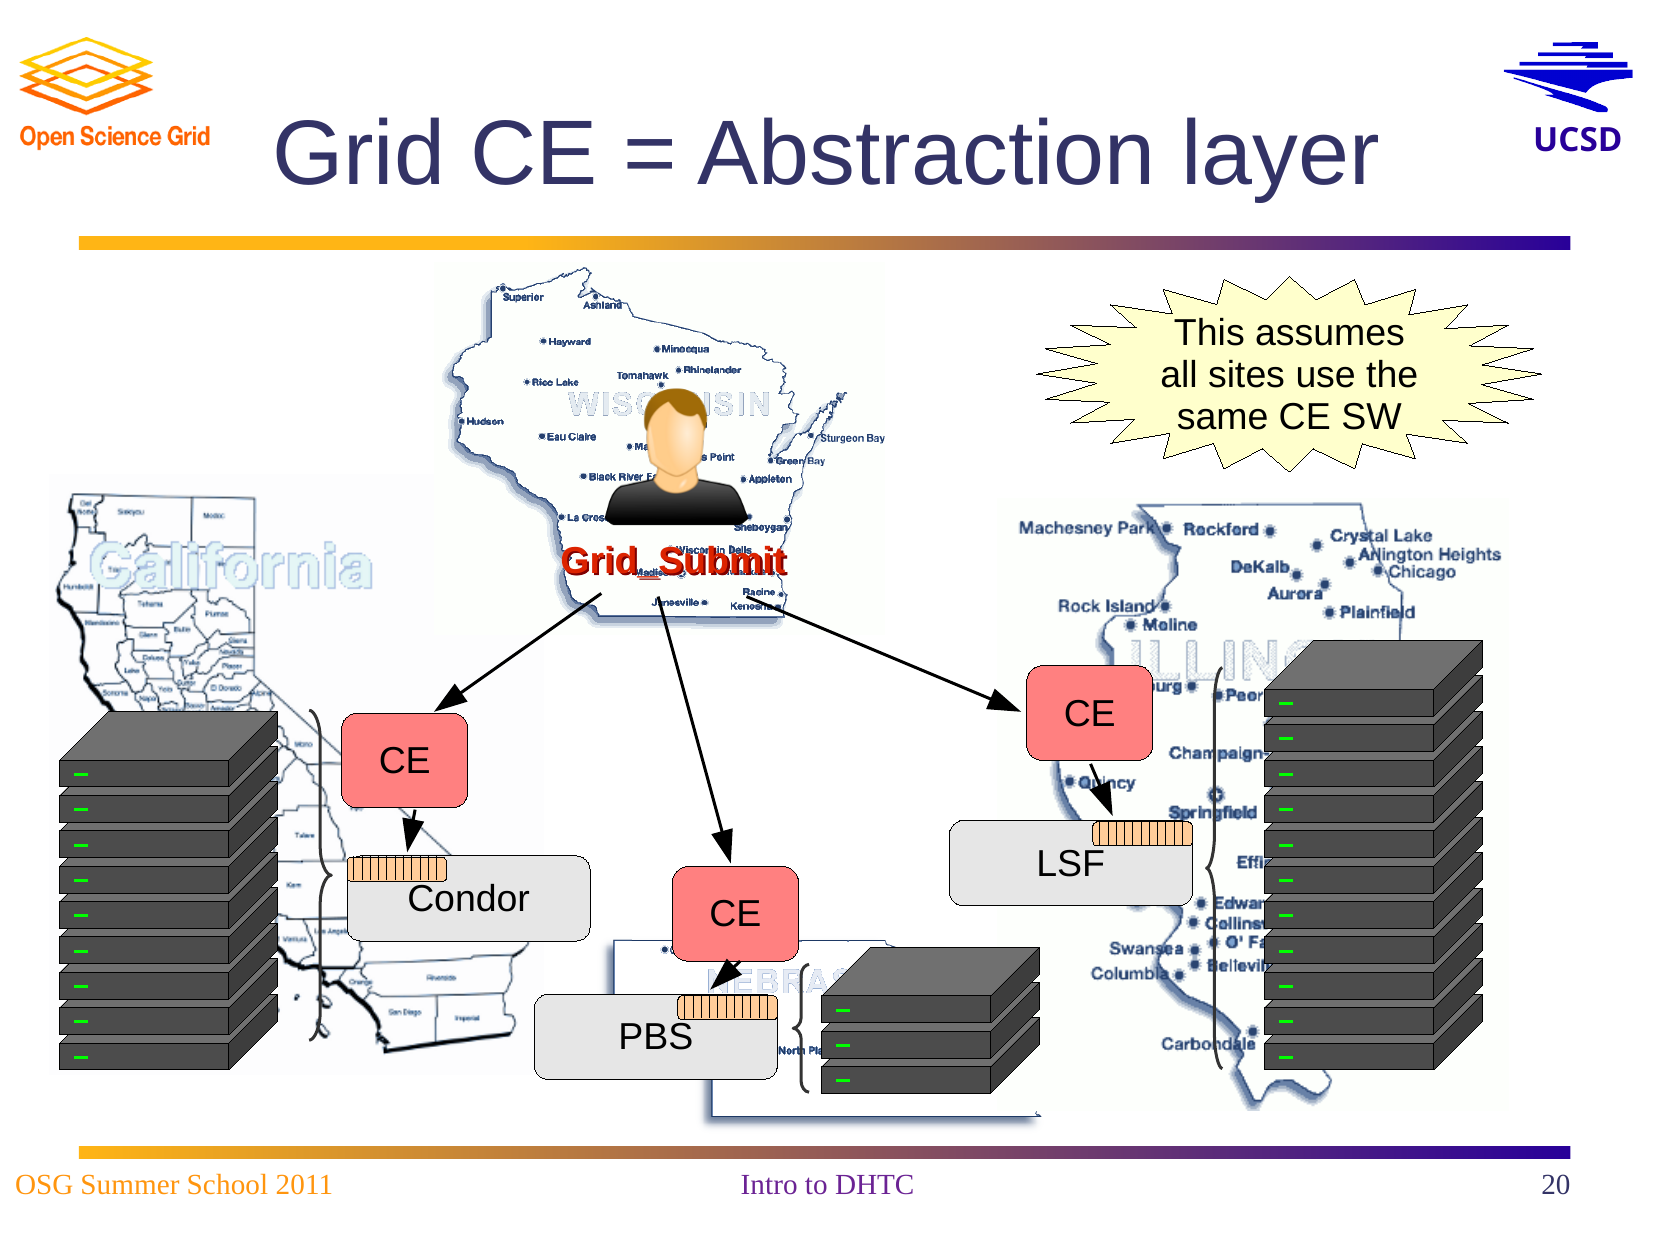

# Grid CE = Abstraction layer
This assumes
all sites use the
same CE SW
Grid_Submit
Grid_Submit
CE
CE
LSF
Condor
CE
PBS
OSG Summer School 2011
Intro to DHTC
20